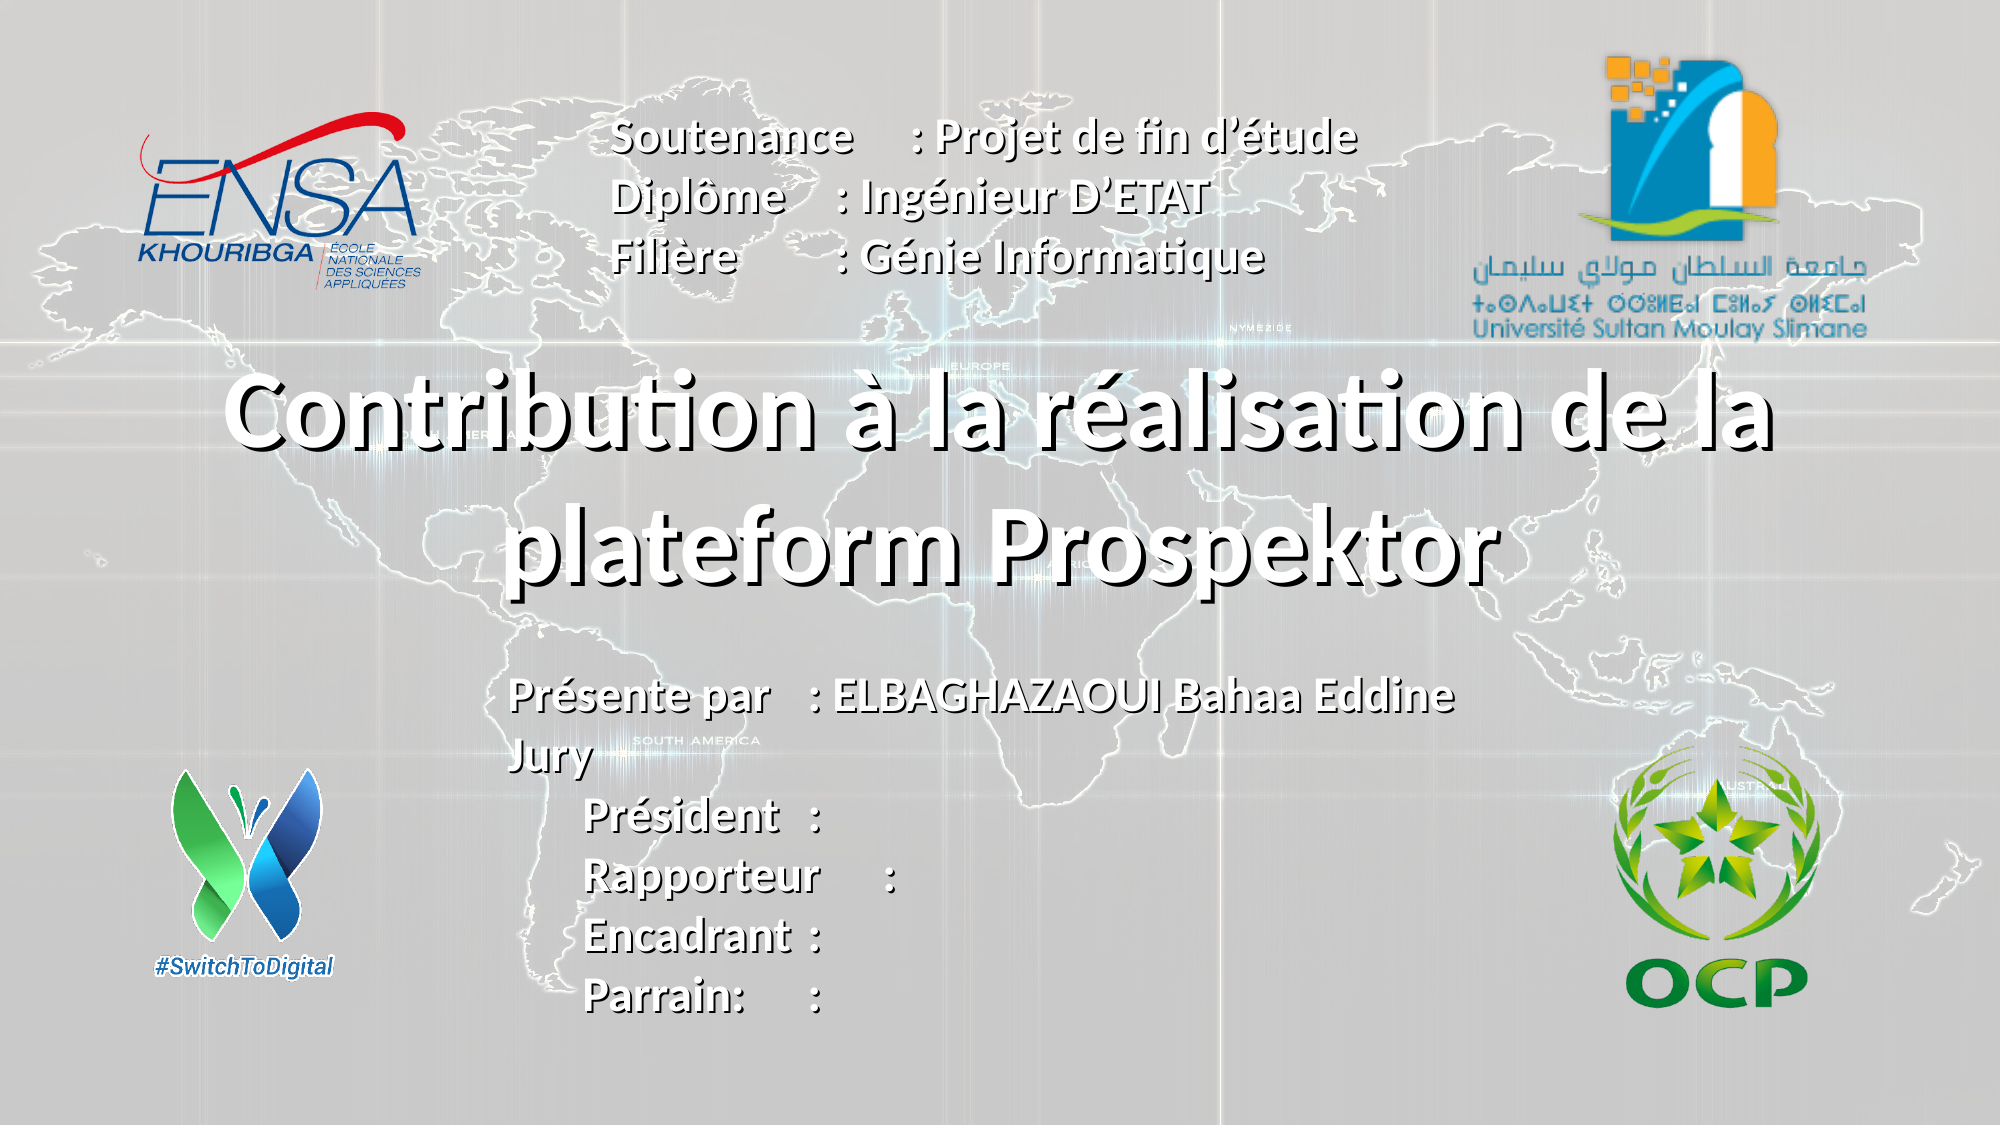

Soutenance 	: Projet de fin d’étude
Diplôme	: Ingénieur D’ETAT
Filière		: Génie Informatique
#
Contribution à la réalisation de la
plateform Prospektor
Présente par 	: ELBAGHAZAOUI Bahaa Eddine
Jury
	Président	:
	Rapporteur	:
	Encadrant	:
	Parrain:	: